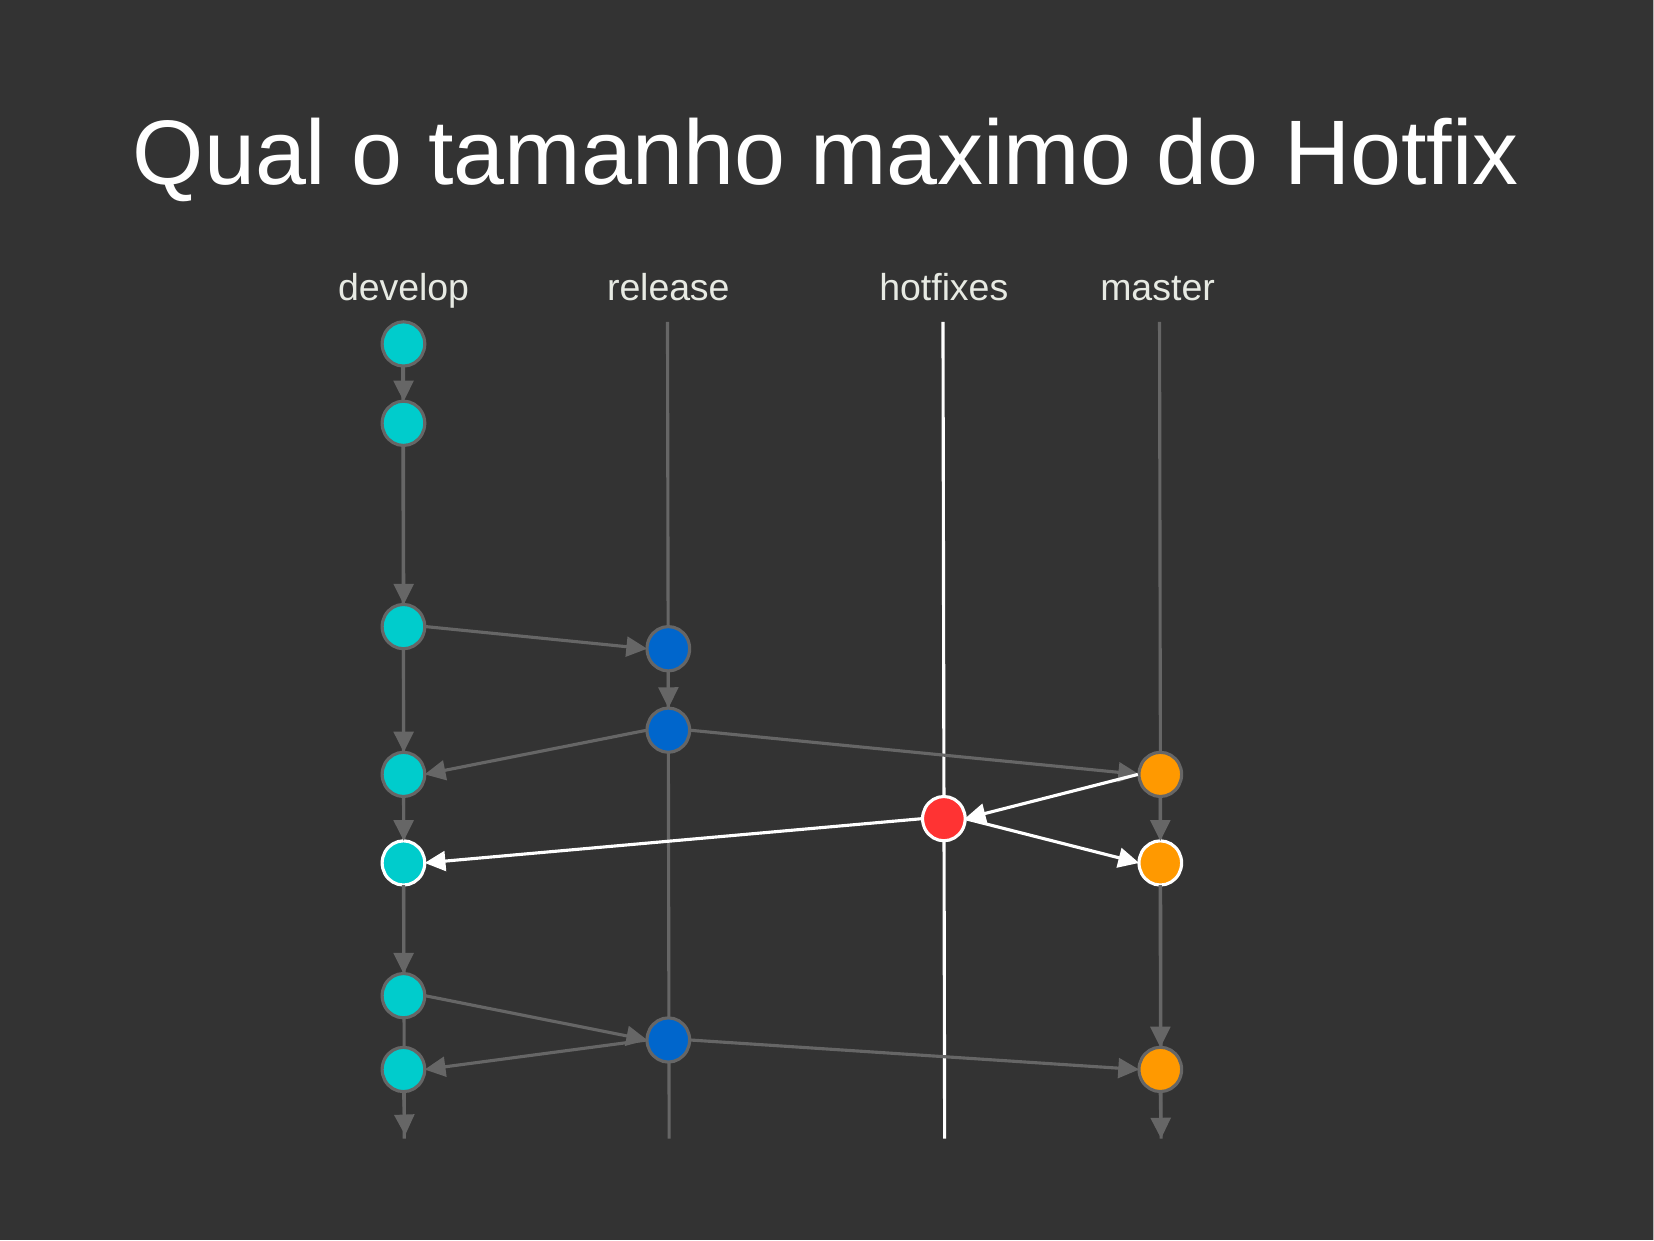

# Qual o tamanho maximo do Hotfix
master
develop
release
hotfixes